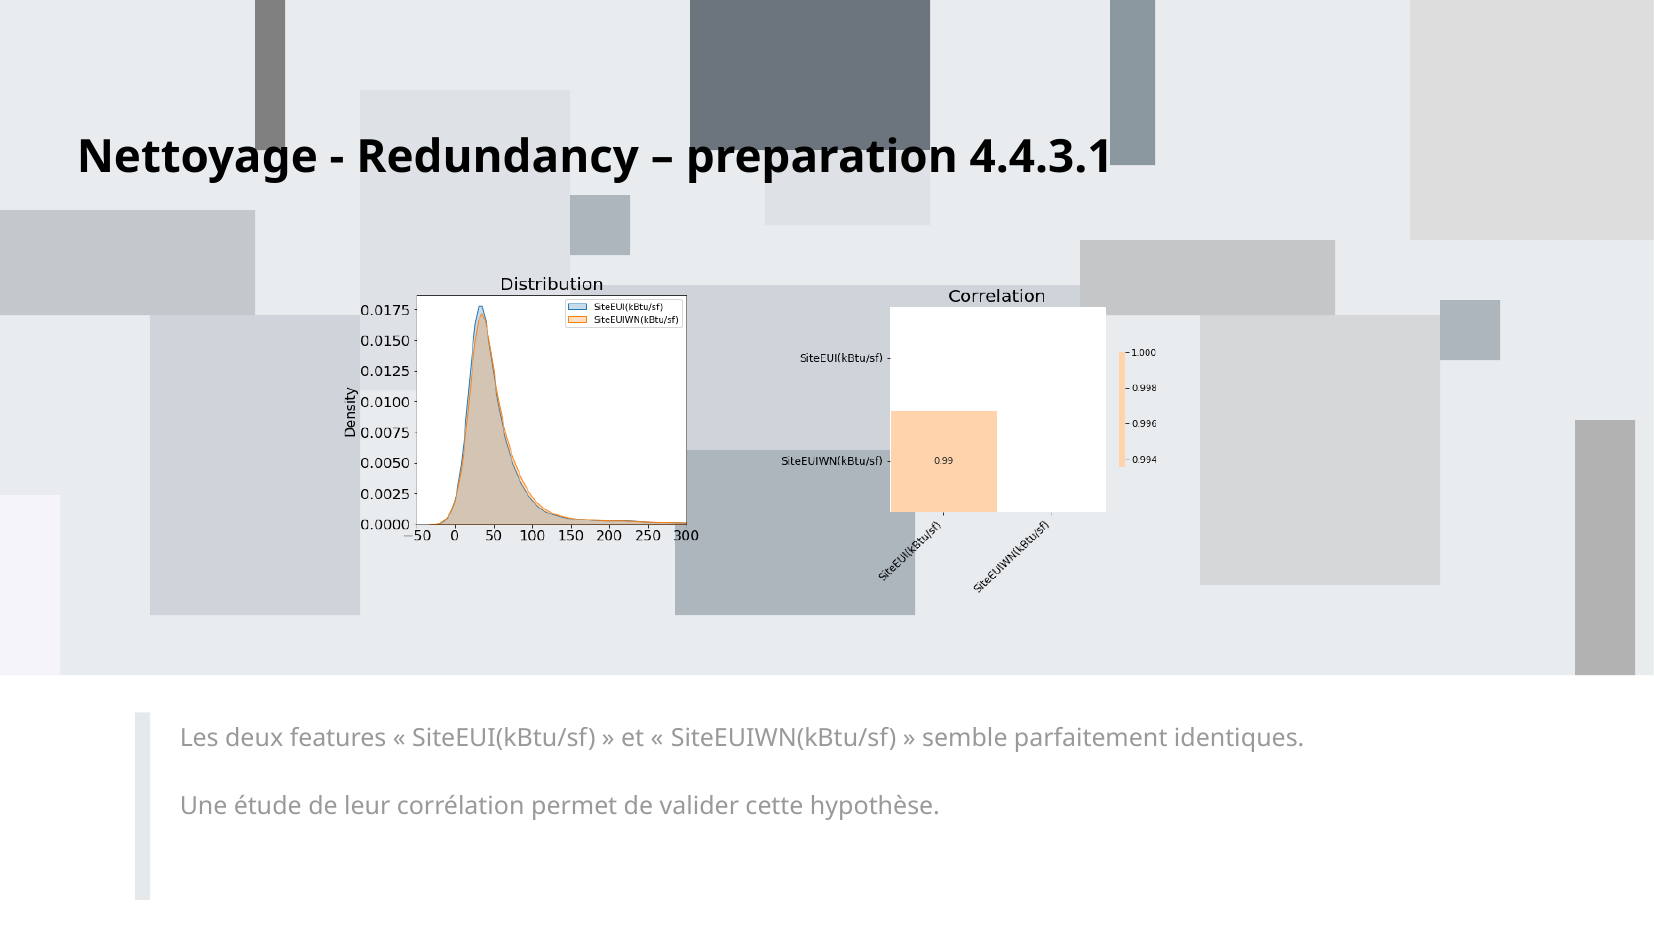

# Nettoyage - Redundancy – preparation 4.4.3.1
Les deux features « SiteEUI(kBtu/sf) » et « SiteEUIWN(kBtu/sf) » semble parfaitement identiques.
Une étude de leur corrélation permet de valider cette hypothèse.